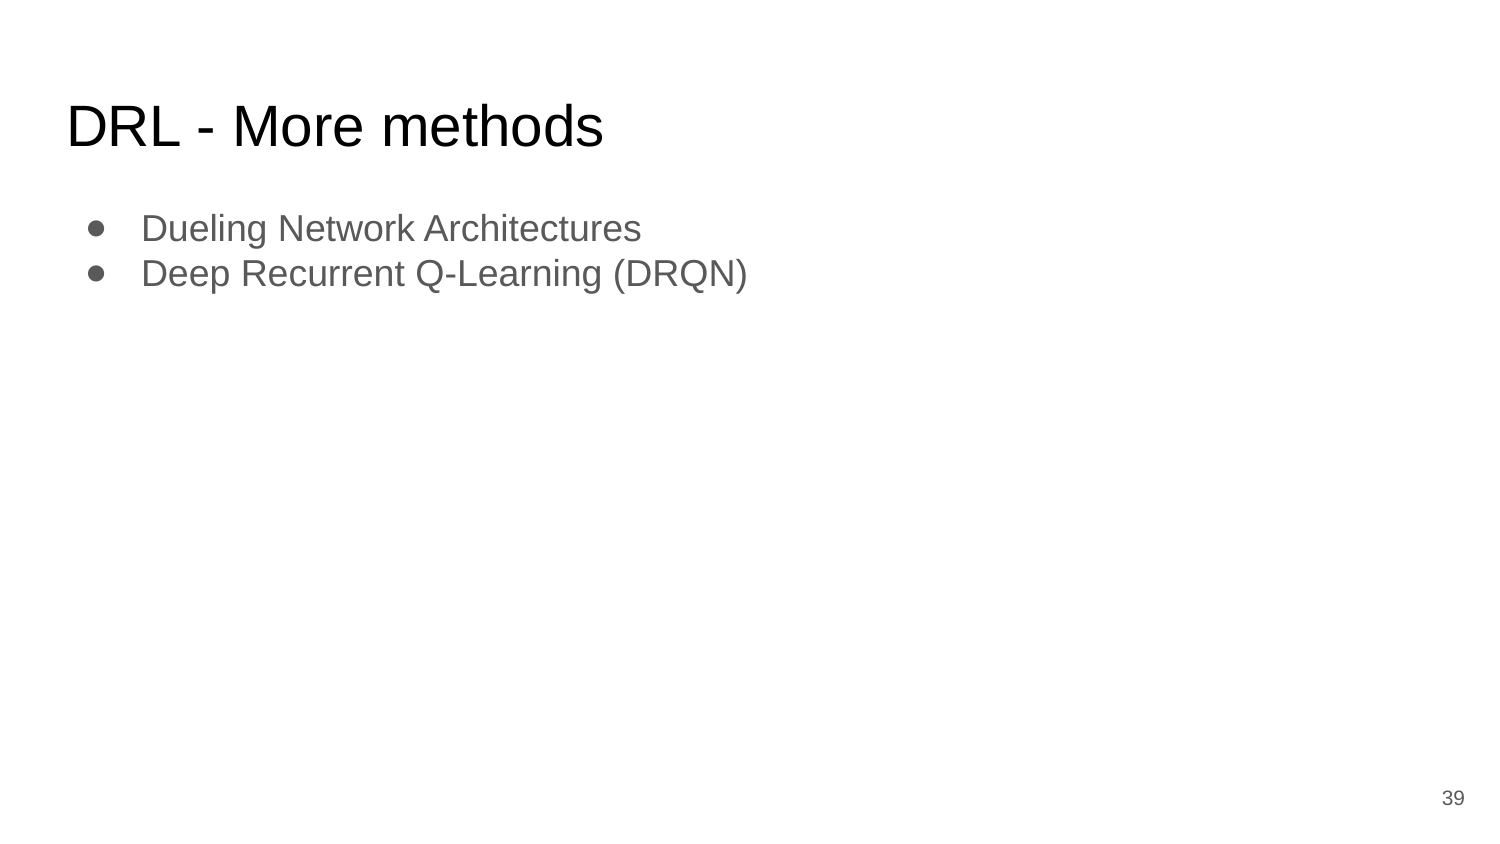

# DRL - More methods
Dueling Network Architectures
Deep Recurrent Q-Learning (DRQN)